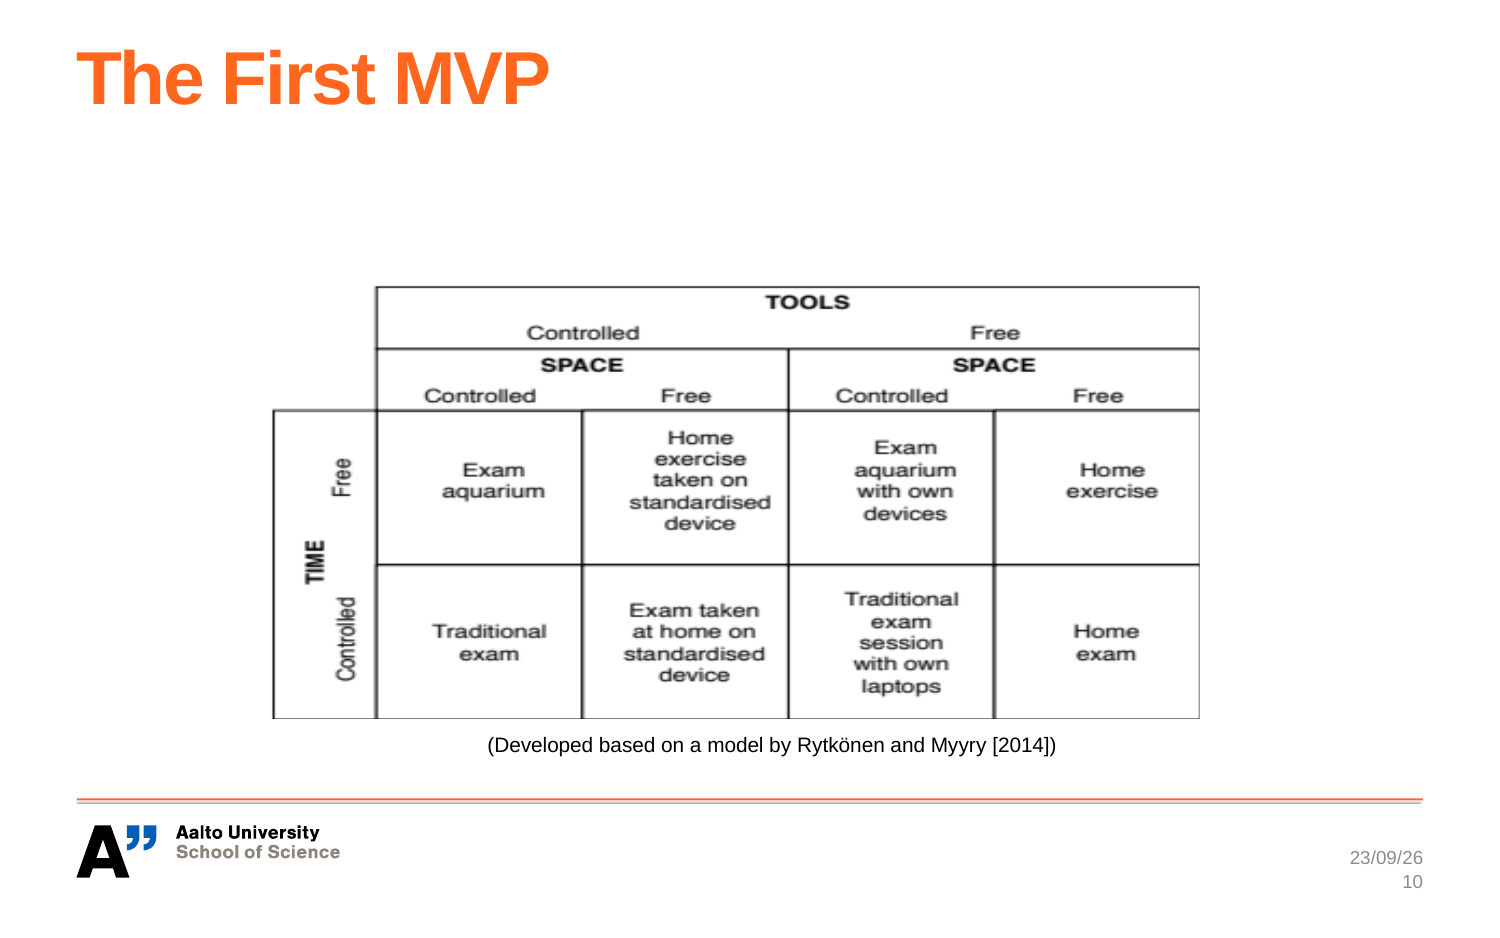

# The First MVP
(Developed based on a model by Rytkönen and Myyry [2014])